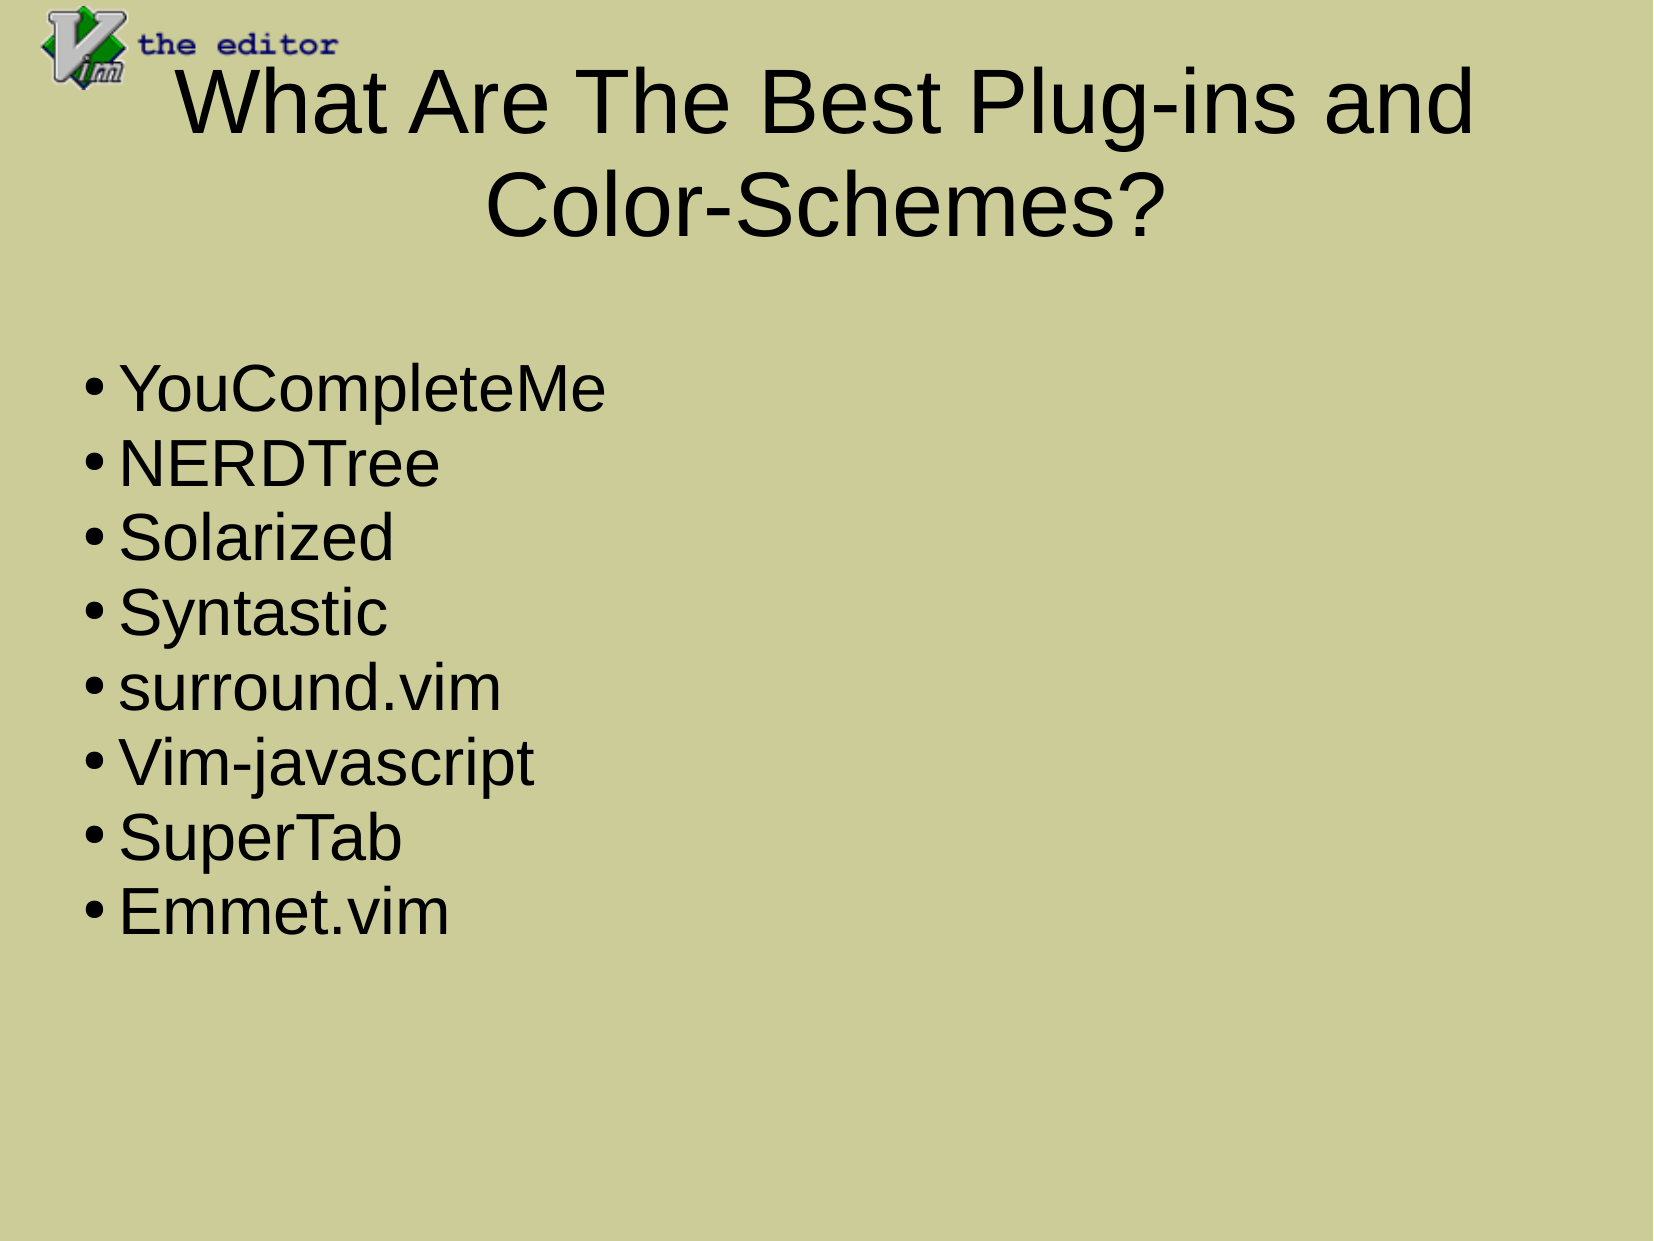

# What Are The Best Plug-ins and Color-Schemes?
YouCompleteMe
NERDTree
Solarized
Syntastic
surround.vim
Vim-javascript
SuperTab
Emmet.vim